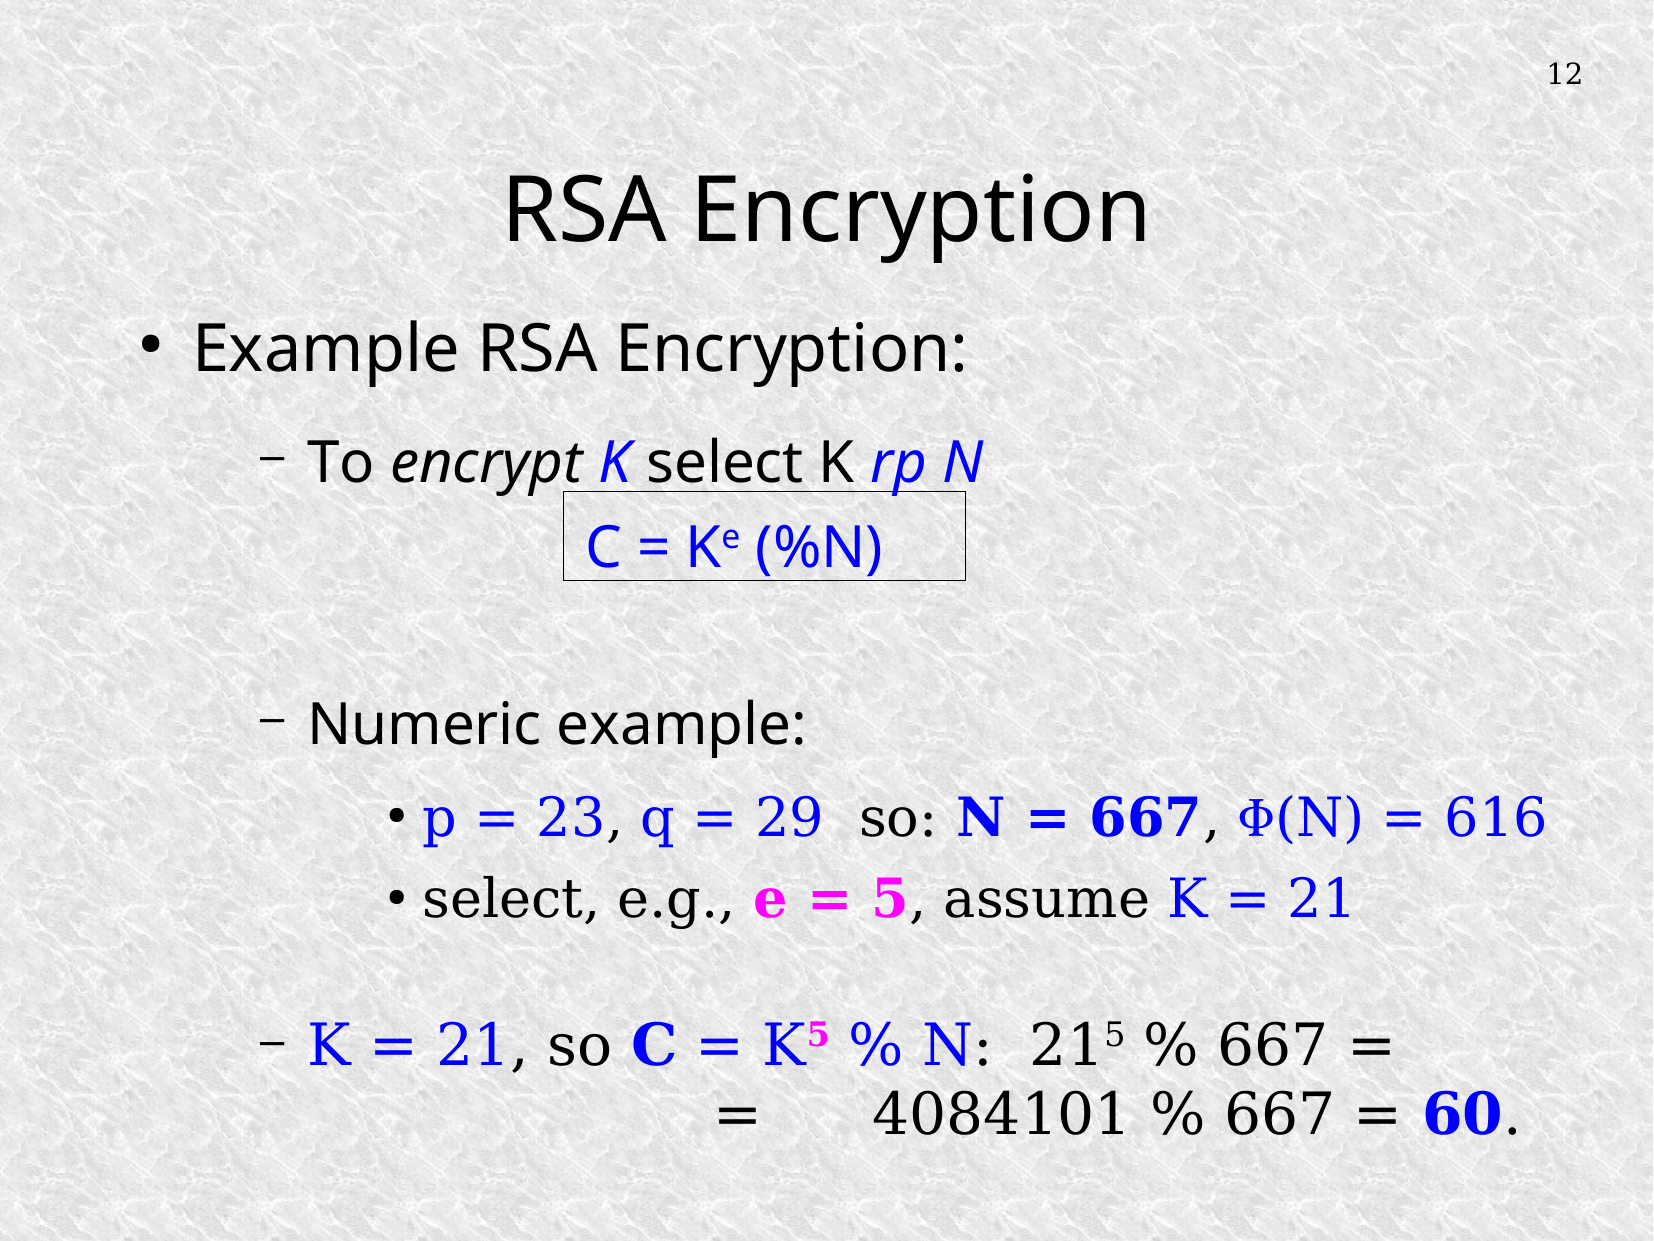

12
# RSA Encryption
Example RSA Encryption:
To encrypt K select K rp N
Numeric example:
p = 23, q = 29 so: N = 667, (N) = 616
select, e.g., e = 5, assume K = 21
K = 21, so C = K5 % N: 215 % 667 =
 = 4084101 % 667 = 60.
 C = Ke (%N)